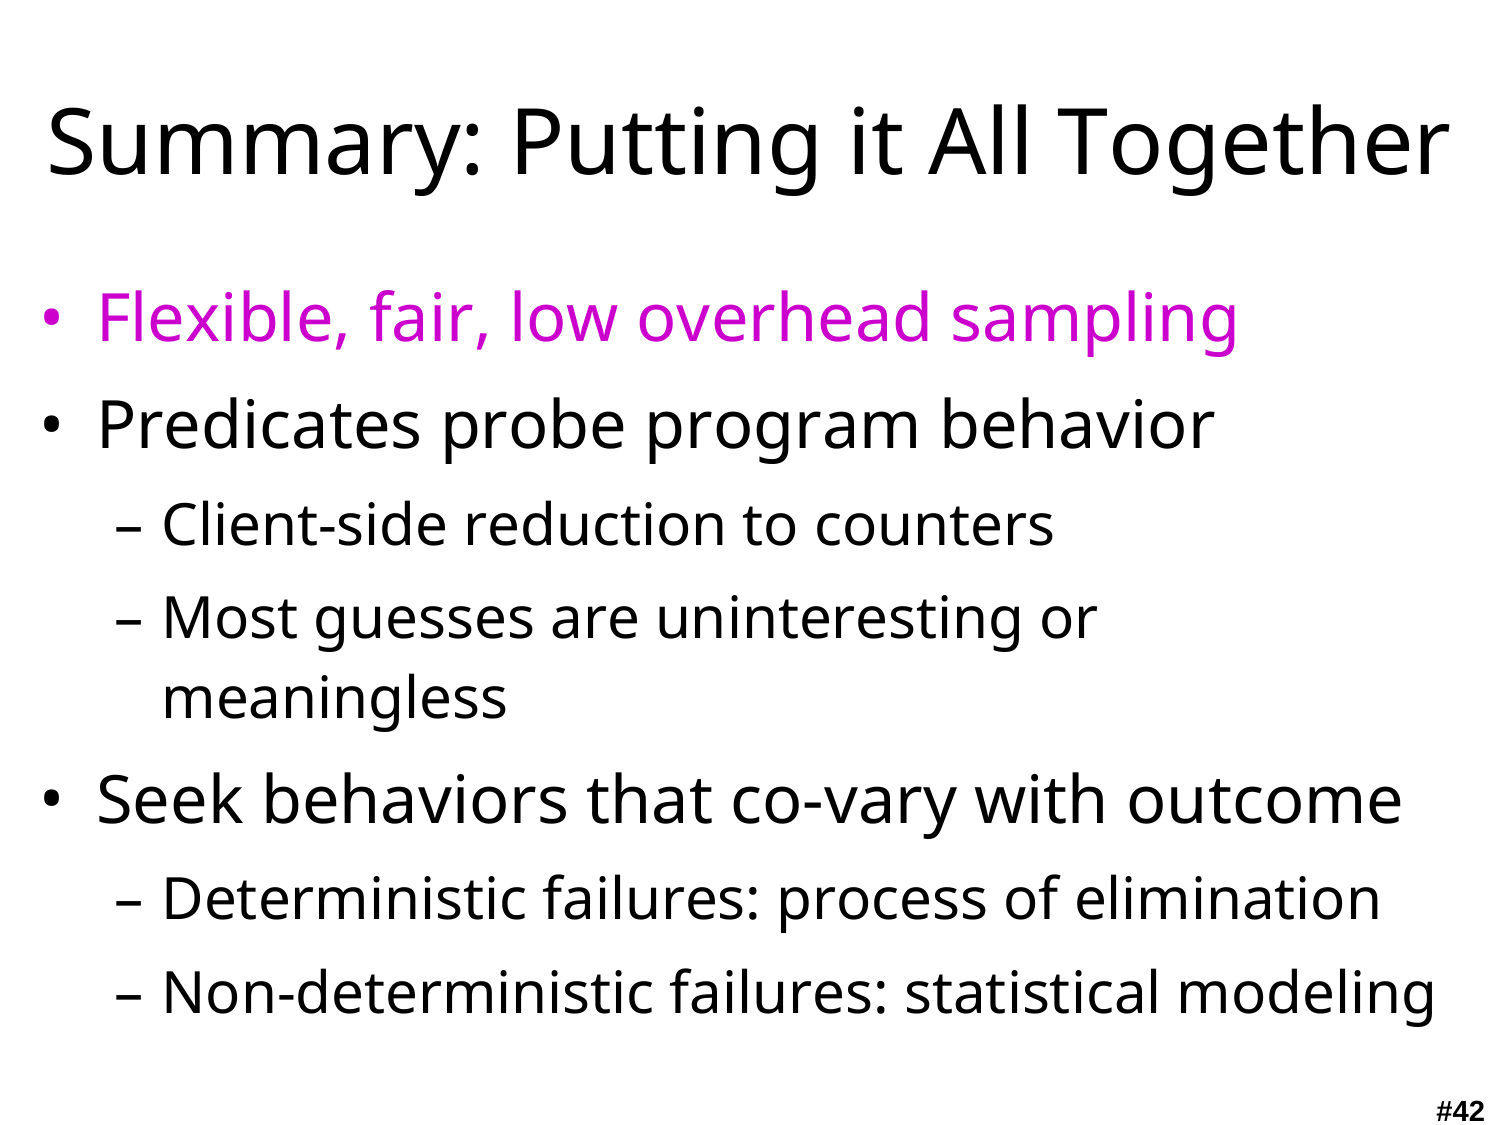

# Summary: Putting it All Together
Flexible, fair, low overhead sampling
Predicates probe program behavior
Client-side reduction to counters
Most guesses are uninteresting or meaningless
Seek behaviors that co-vary with outcome
Deterministic failures: process of elimination
Non-deterministic failures: statistical modeling
42